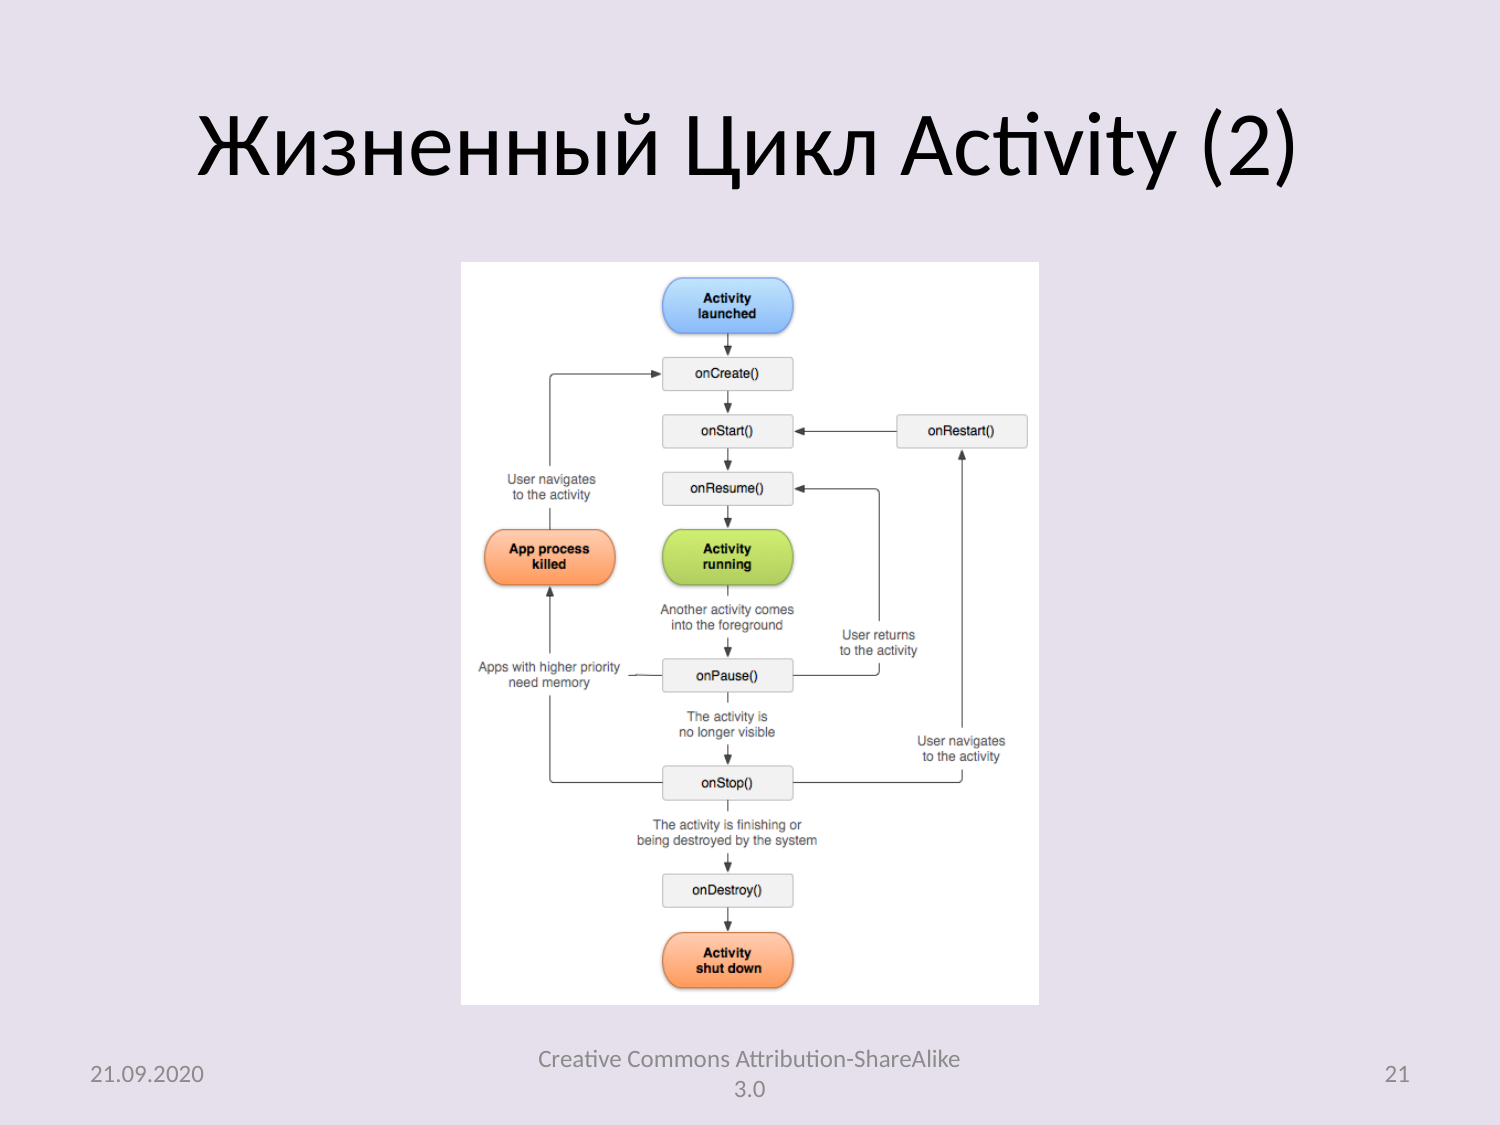

# Жизненный Цикл Activity (2)
21.09.2020
Creative Commons Attribution-ShareAlike 3.0
21